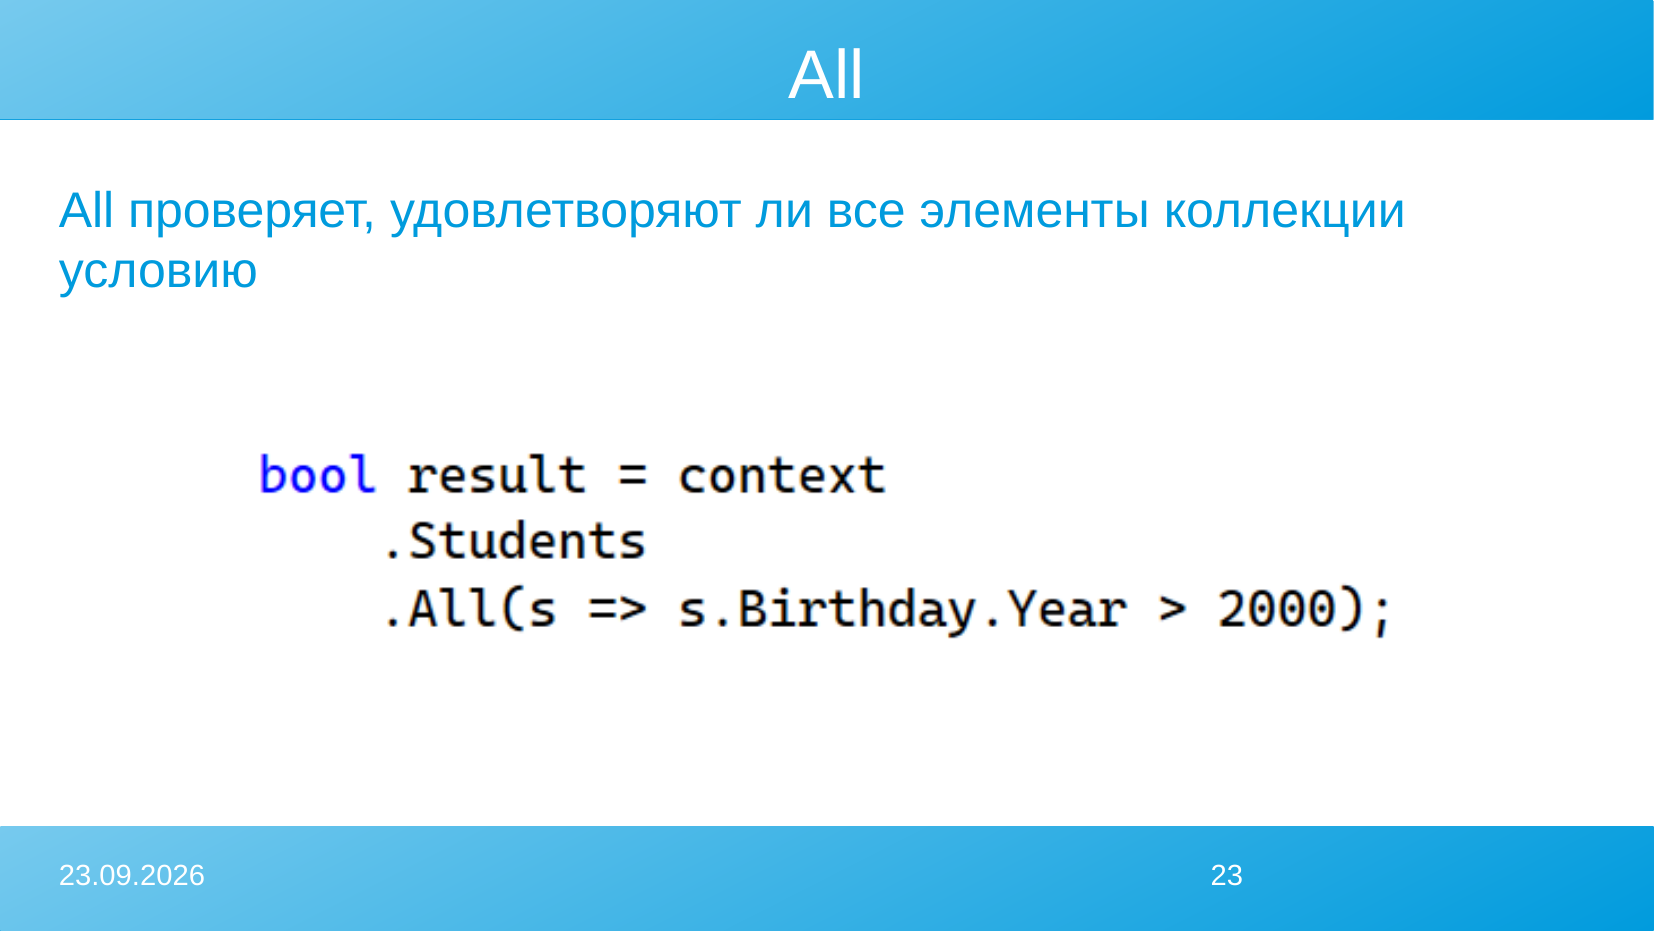

# All
All проверяет, удовлетворяют ли все элементы коллекции условию